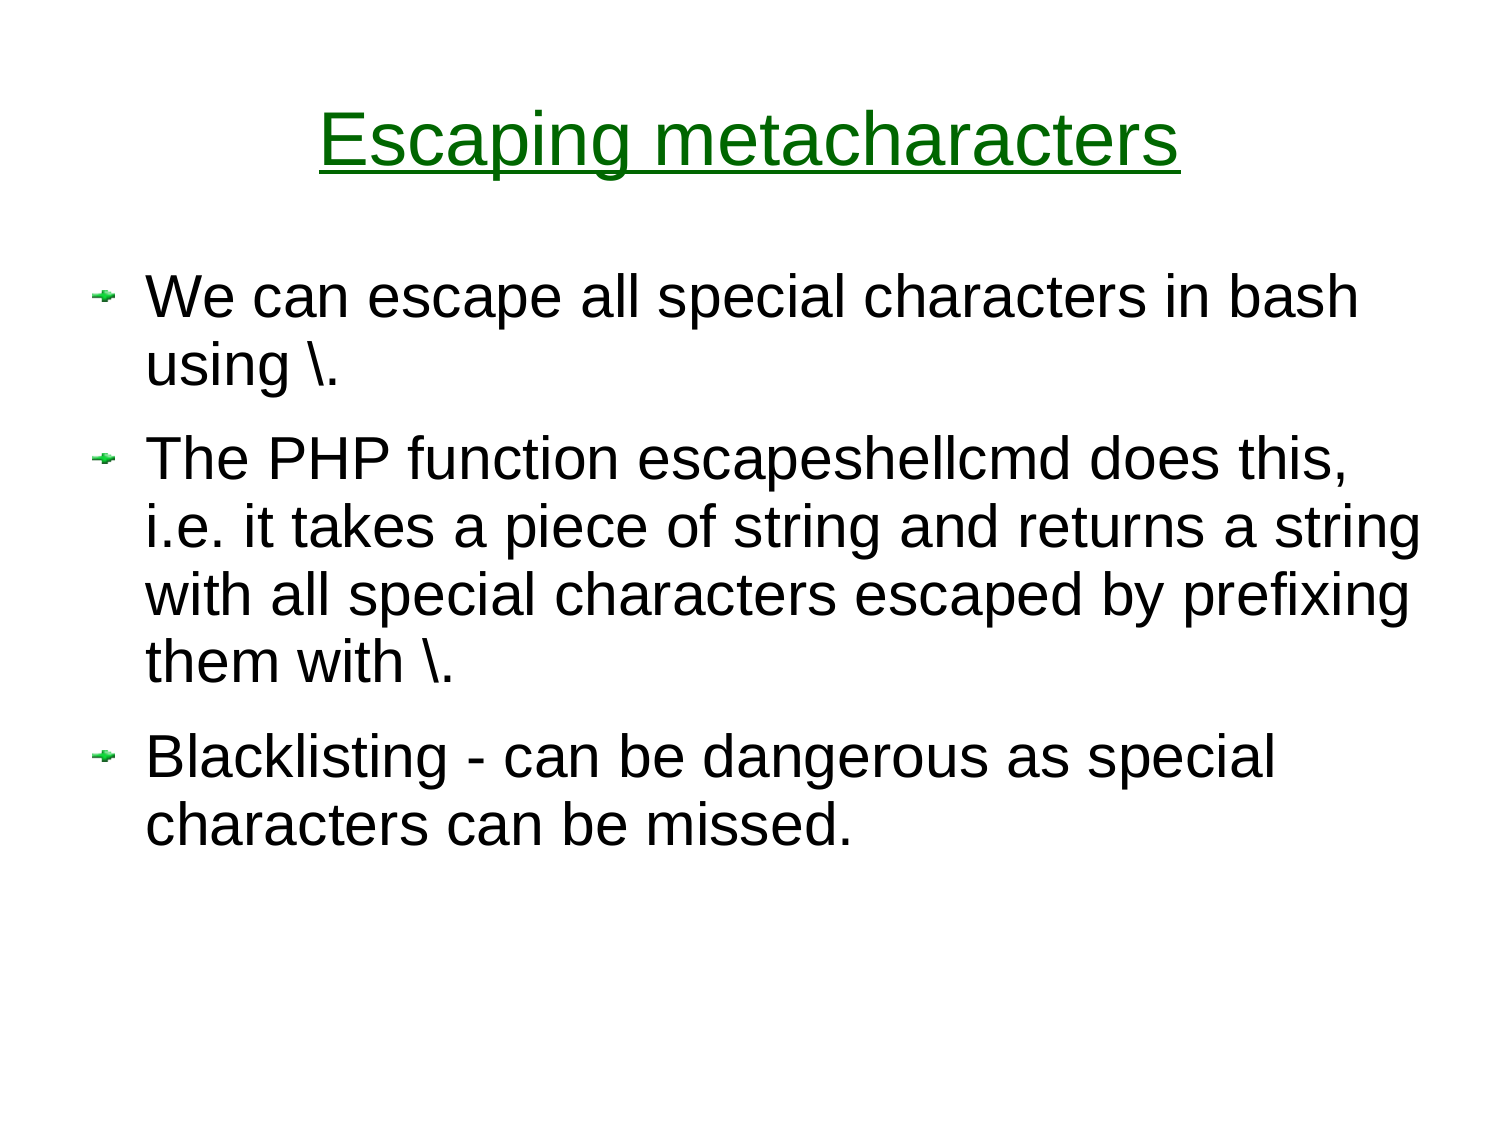

# Escaping metacharacters
We can escape all special characters in bash using \.
The PHP function escapeshellcmd does this, i.e. it takes a piece of string and returns a string with all special characters escaped by prefixing them with \.
Blacklisting - can be dangerous as special characters can be missed.